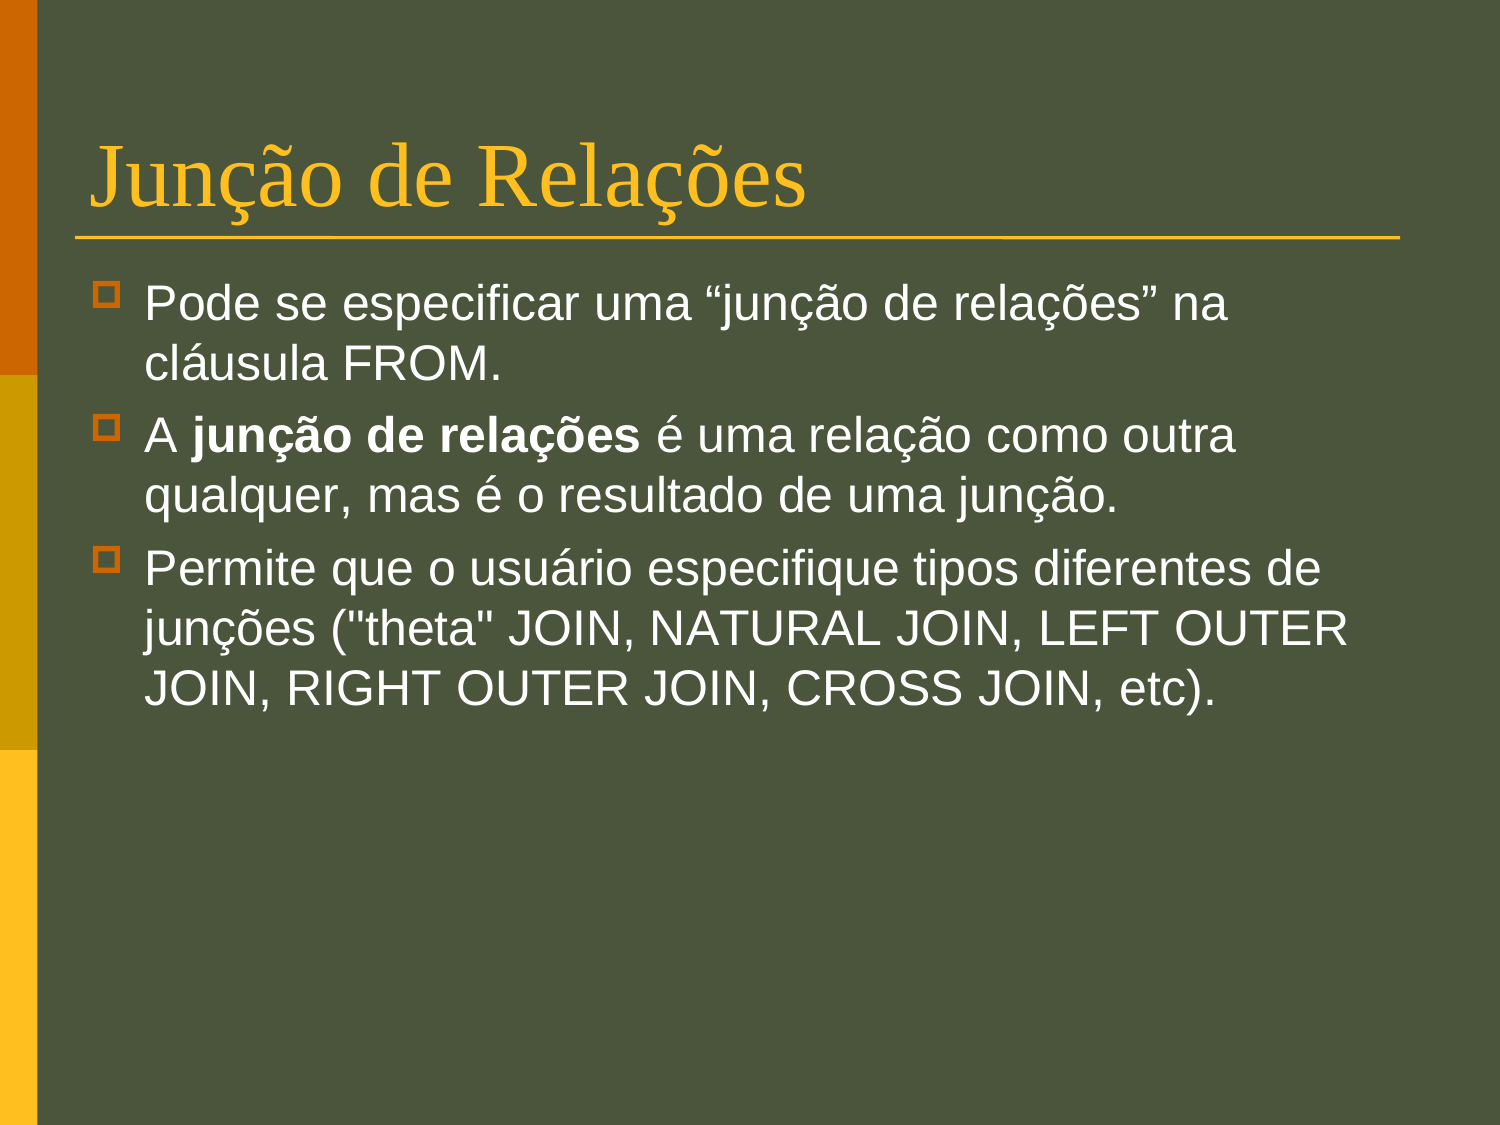

# Junção de Relações
Pode se especificar uma “junção de relações” na cláusula FROM.
A junção de relações é uma relação como outra qualquer, mas é o resultado de uma junção.
Permite que o usuário especifique tipos diferentes de junções ("theta" JOIN, NATURAL JOIN, LEFT OUTER JOIN, RIGHT OUTER JOIN, CROSS JOIN, etc).